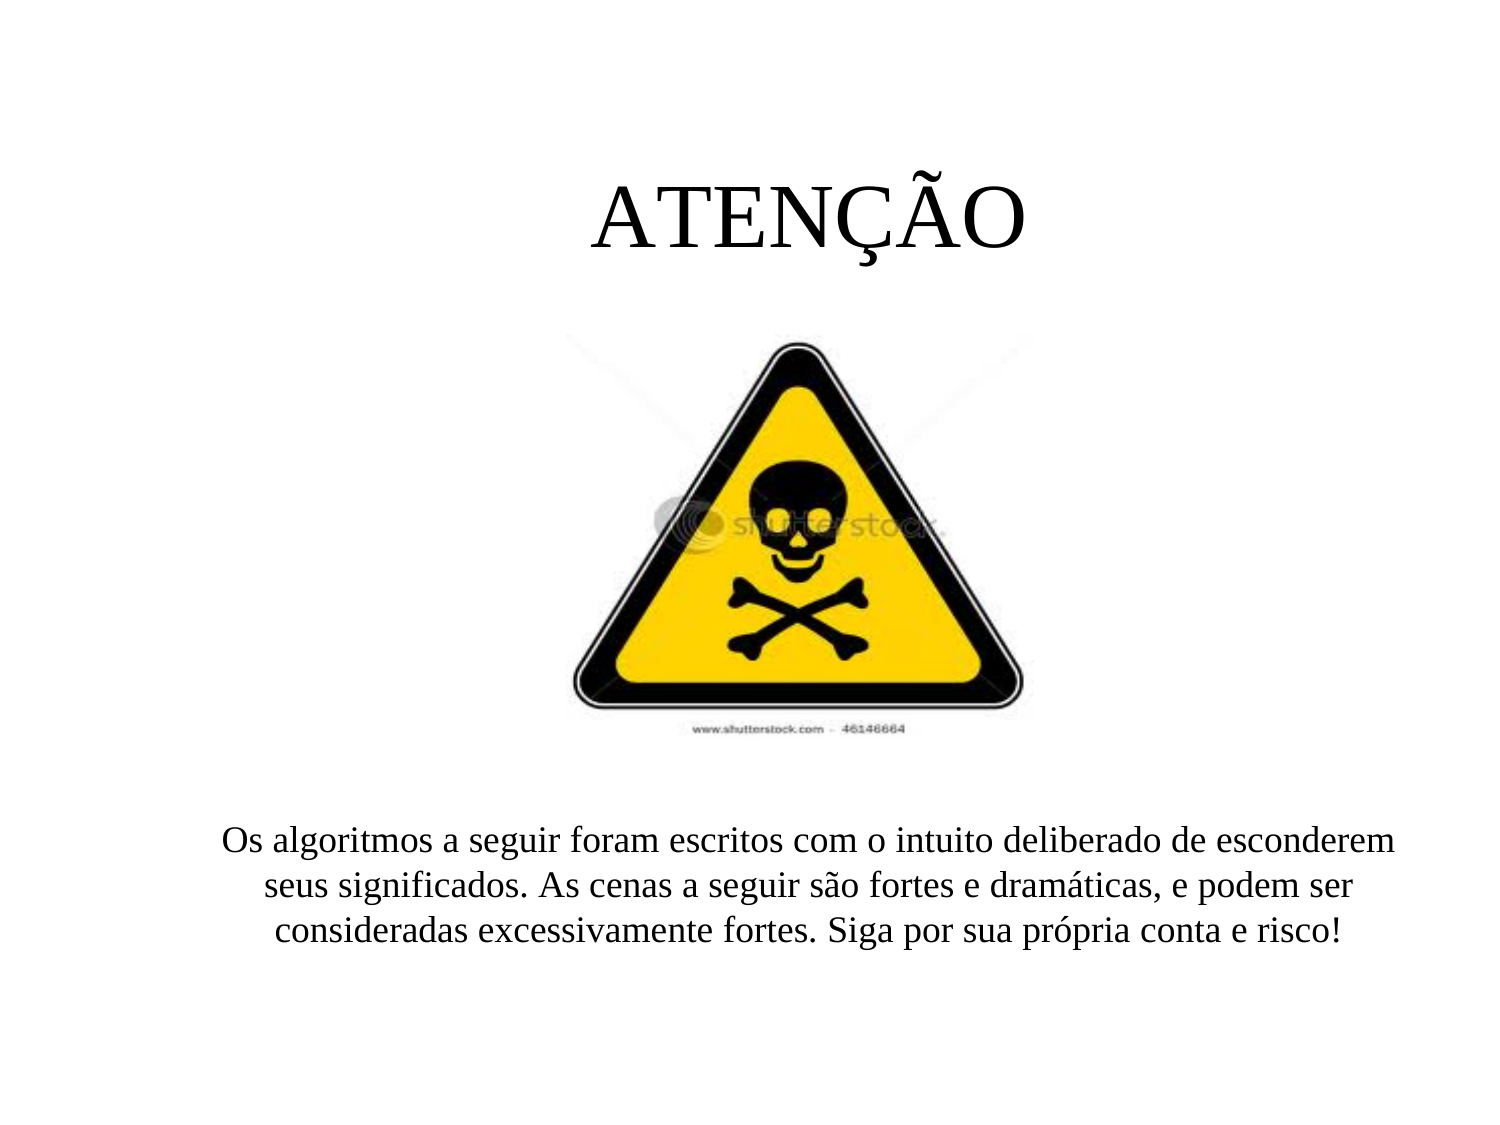

# ATENÇÃO Os algoritmos a seguir foram escritos com o intuito deliberado de esconderem seus significados. As cenas a seguir são fortes e dramáticas, e podem ser consideradas excessivamente fortes. Siga por sua própria conta e risco!